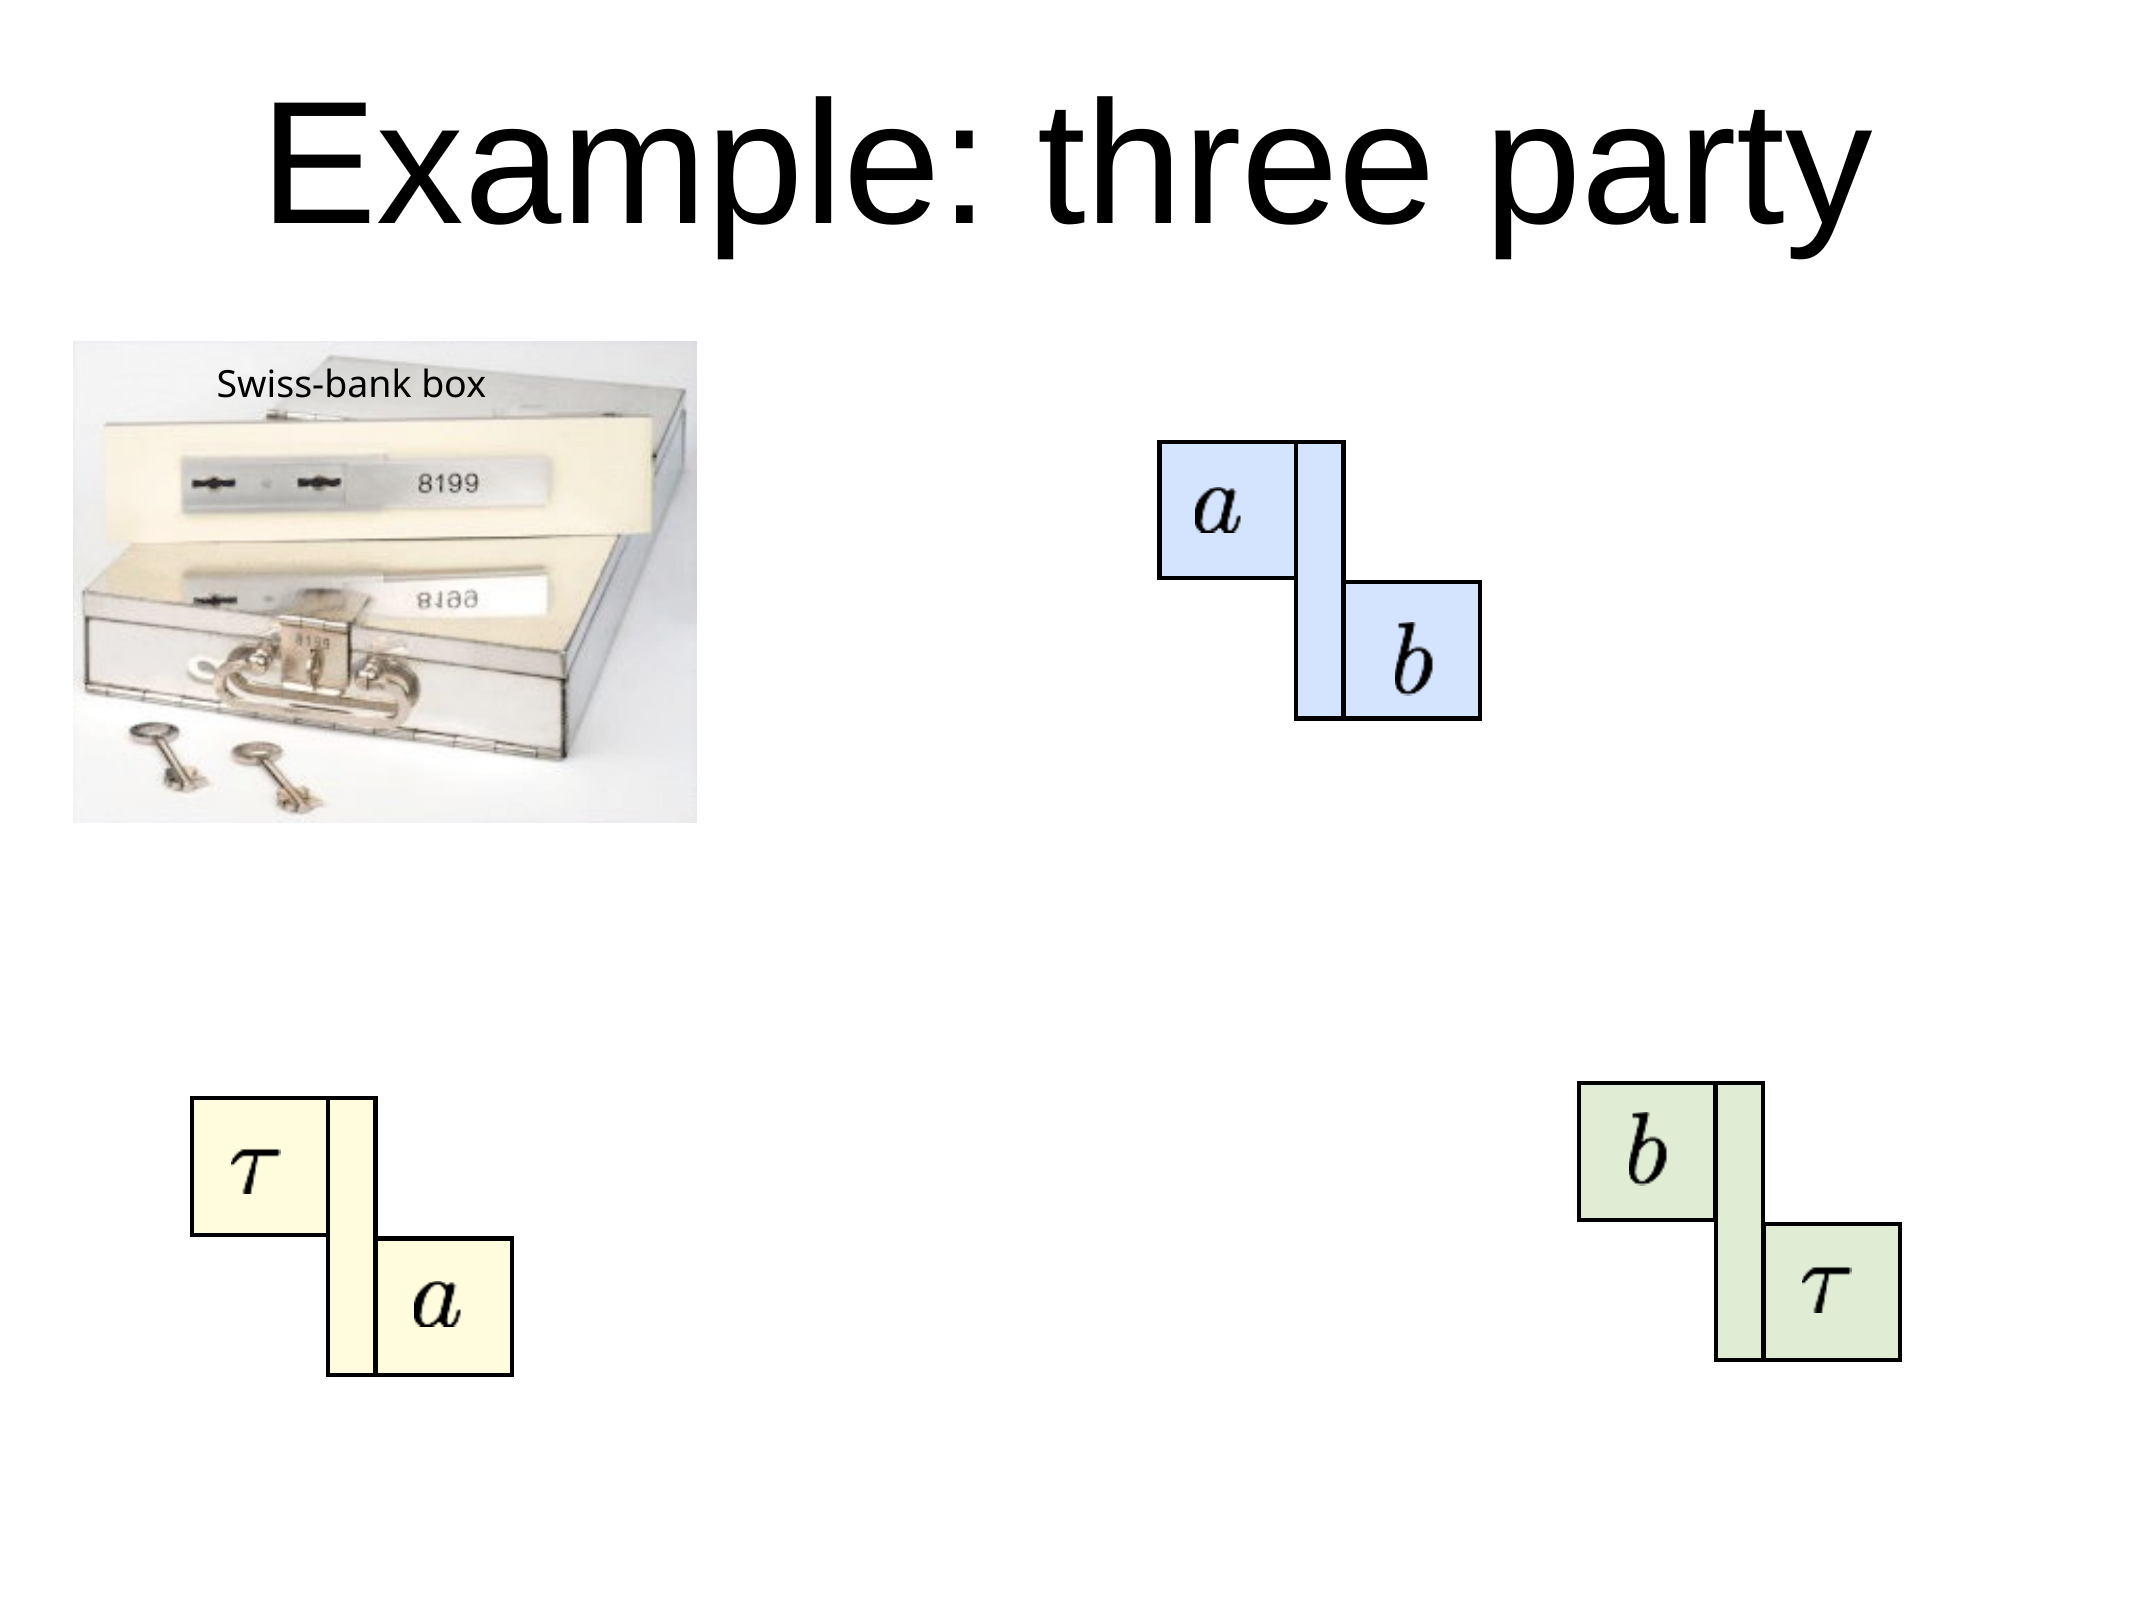

# Example: three party
Swiss-bank box
8